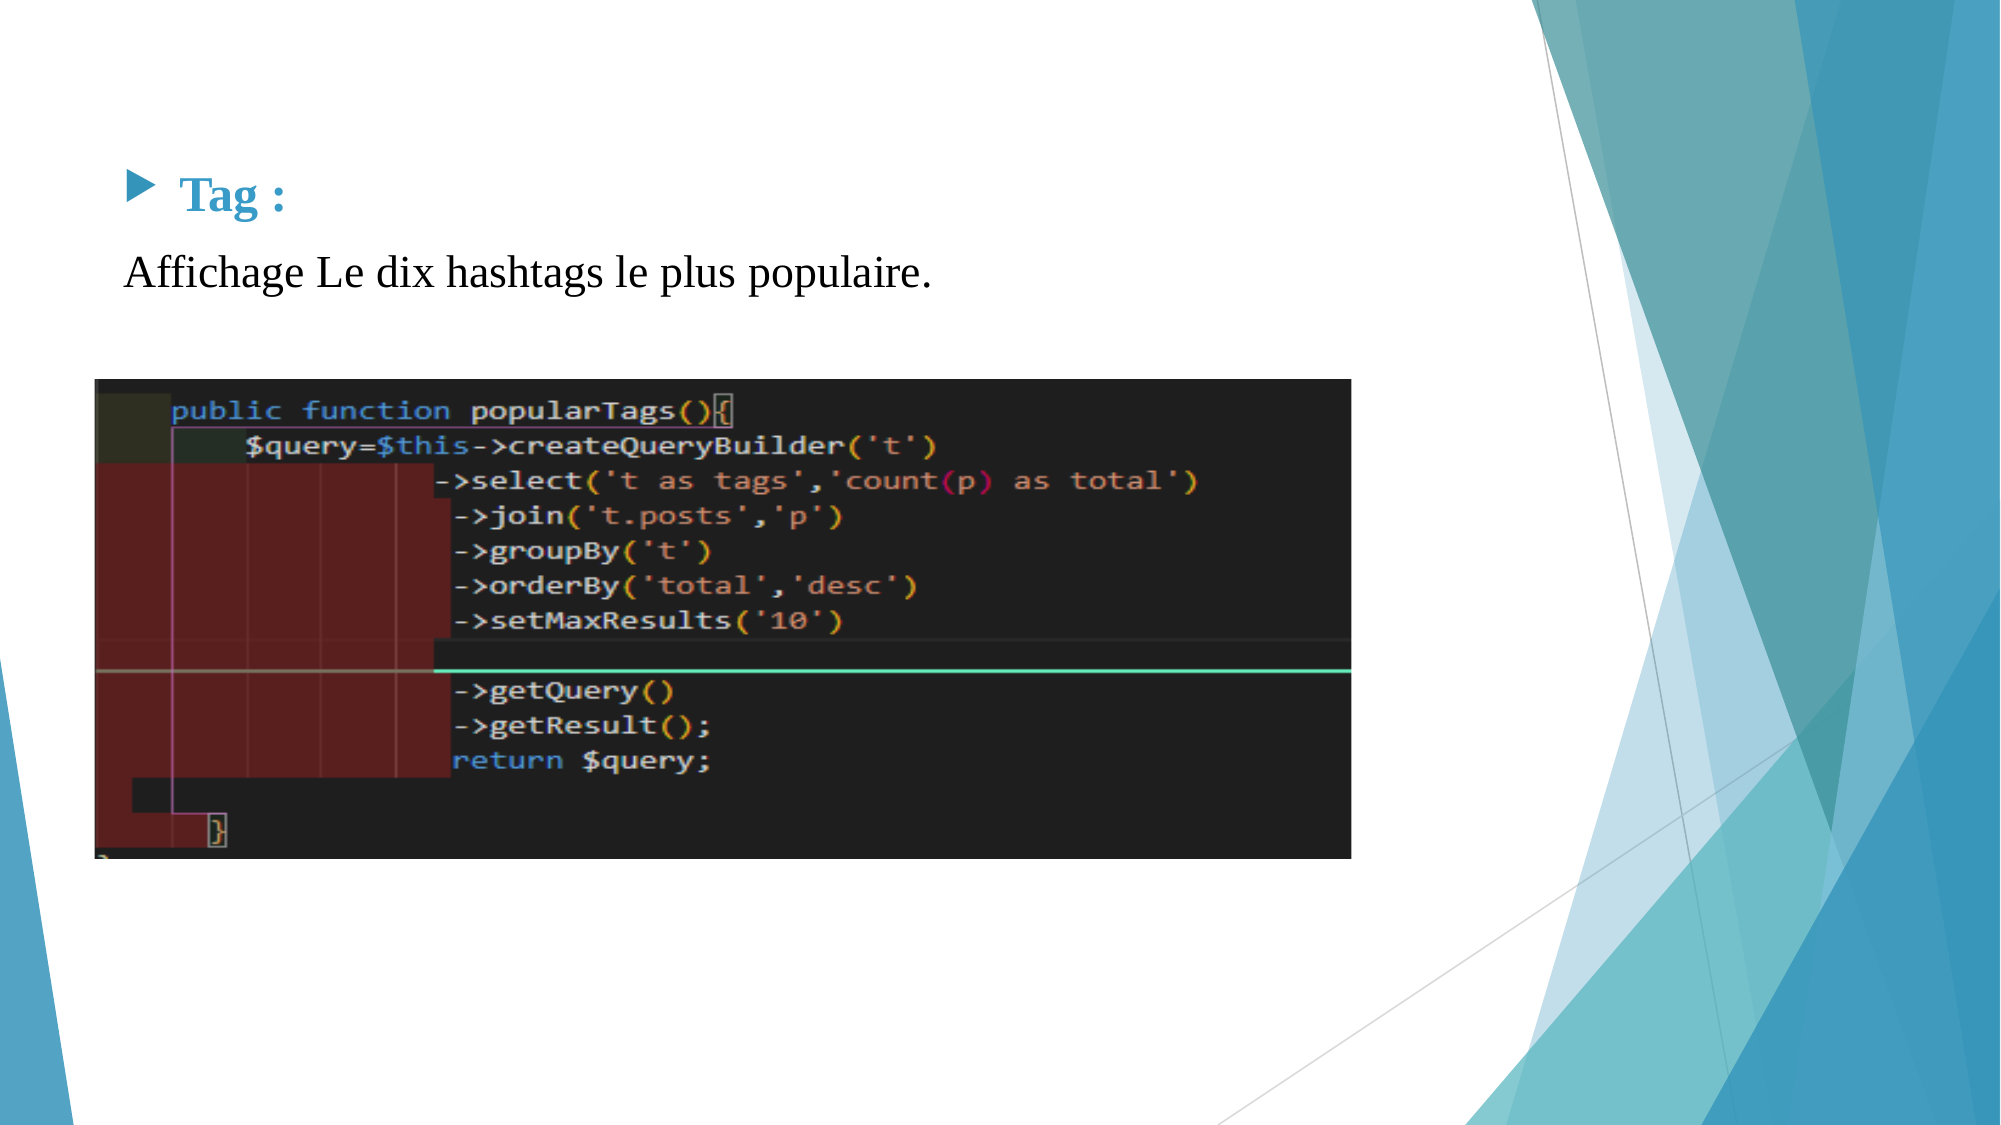

# Tag :
Affichage Le dix hashtags le plus populaire.